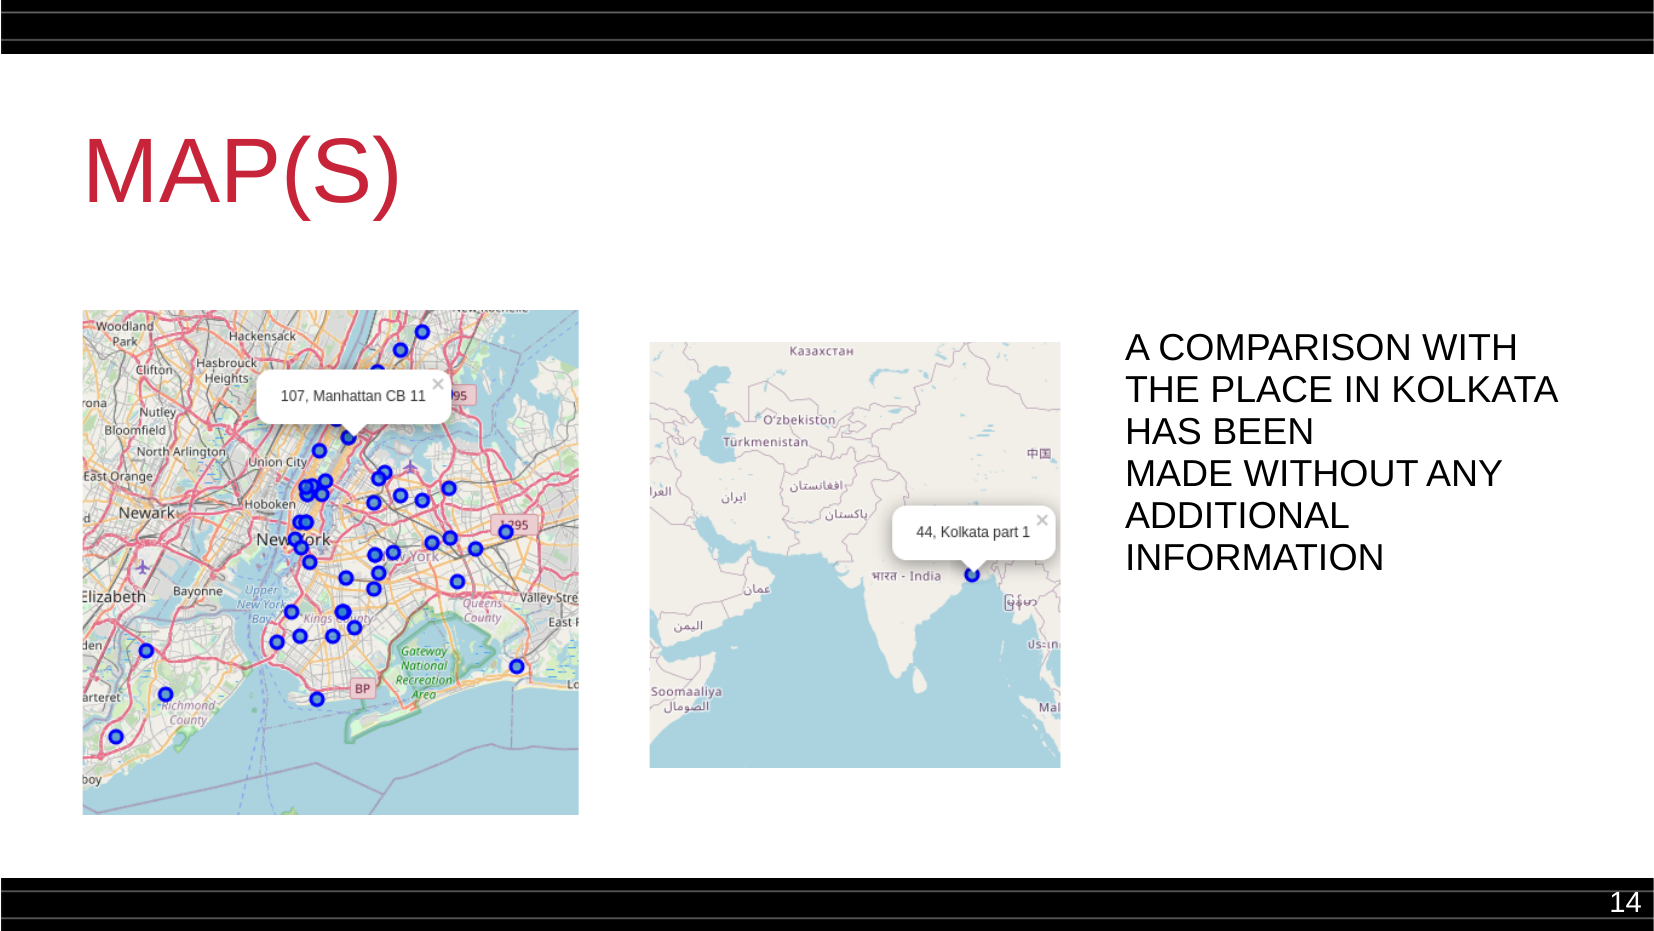

# MAP(S)
A COMPARISON WITH
THE PLACE IN KOLKATA HAS BEEN
MADE WITHOUT ANY
ADDITIONAL INFORMATION